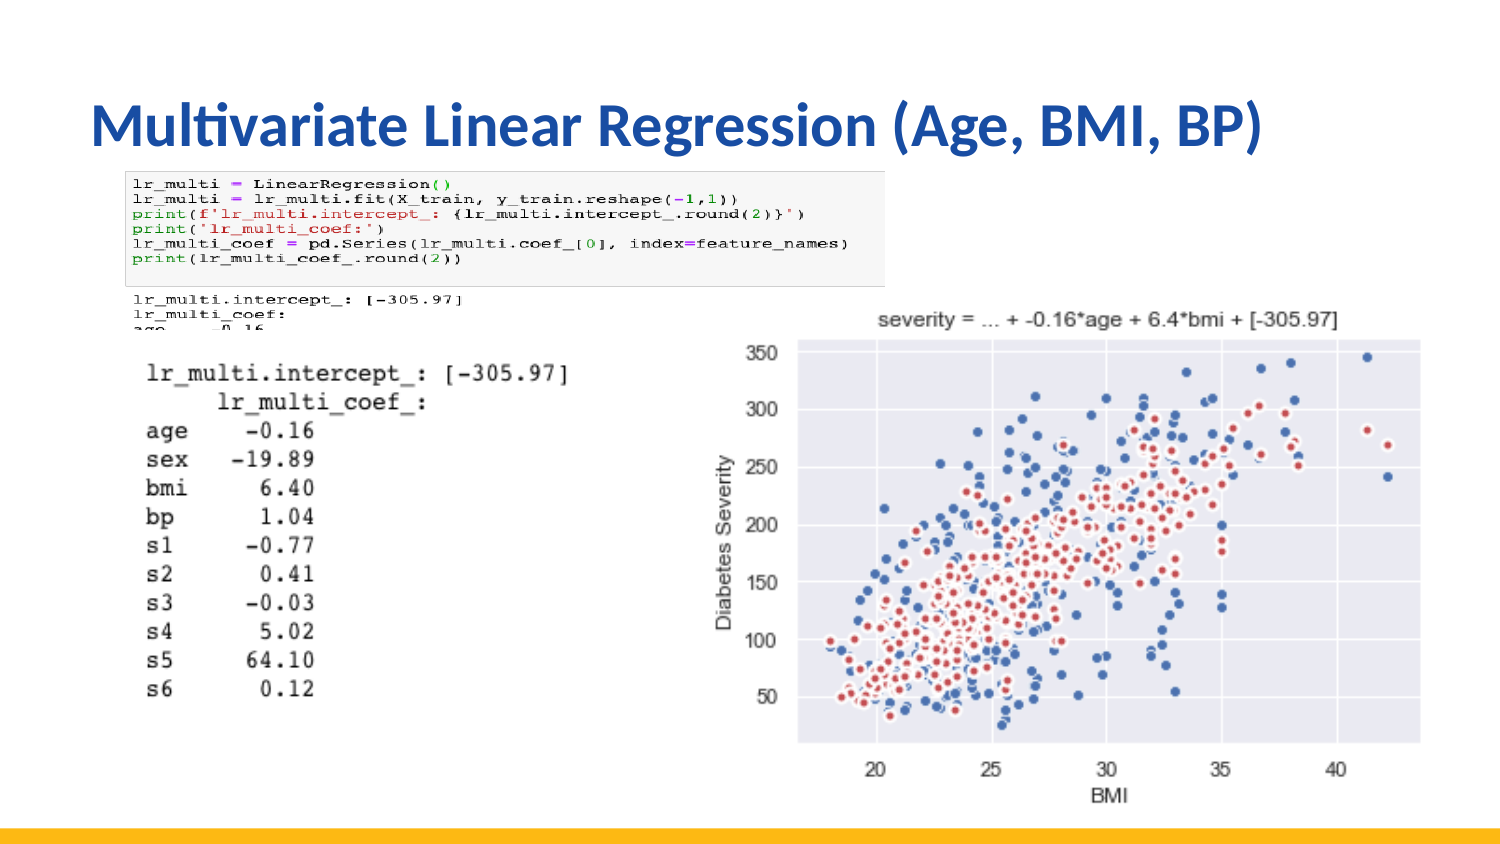

# Multivariate Linear Regression (Age, BMI, BP)